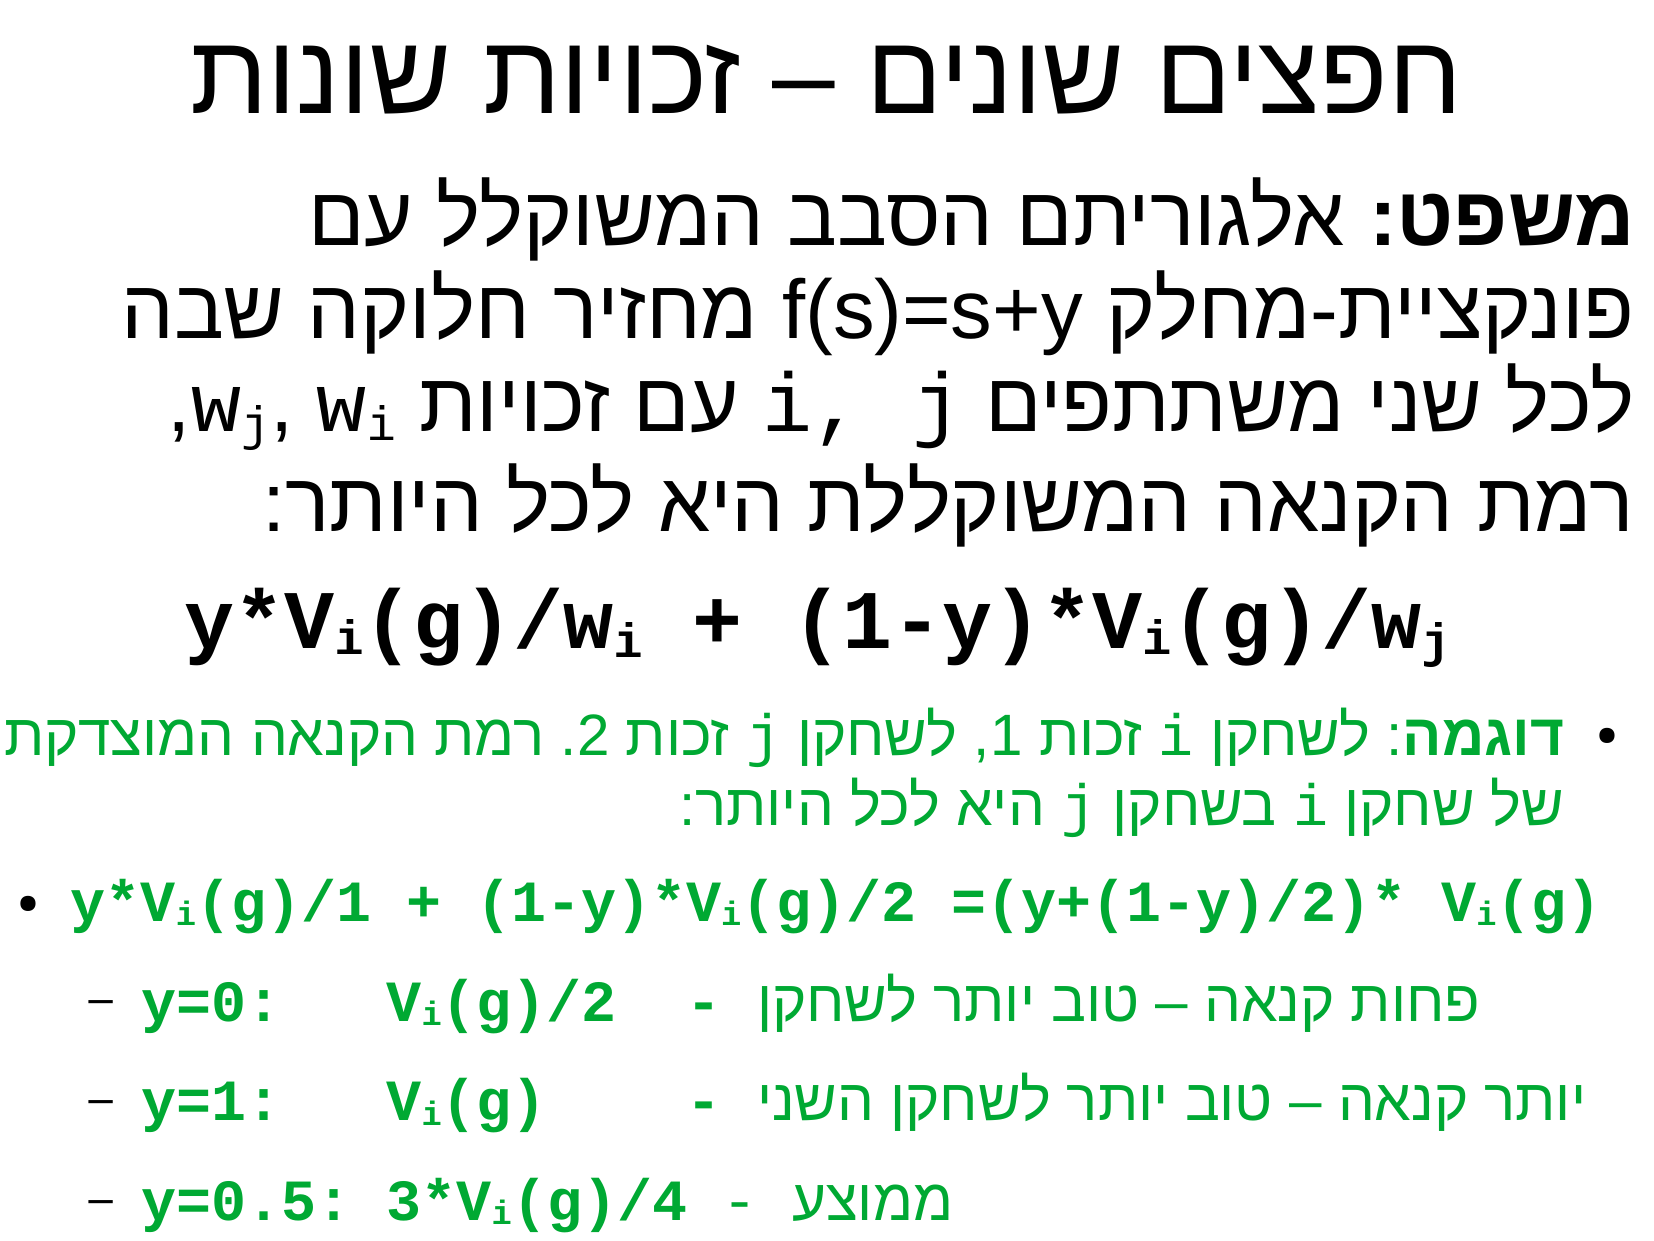

# חפצים שונים – זכויות שונות
משפט: אלגוריתם הסבב המשוקלל עם פונקציית-מחלק f(s)=s+y מחזיר חלוקה שבה לכל שני משתתפים i, j עם זכויות wj, wi, רמת הקנאה המשוקללת היא לכל היותר:
y*Vi(g)/wi + (1-y)*Vi(g)/wj
דוגמה: לשחקן i זכות 1, לשחקן j זכות 2. רמת הקנאה המוצדקת של שחקן i בשחקן j היא לכל היותר:
y*Vi(g)/1 + (1-y)*Vi(g)/2 =(y+(1-y)/2)* Vi(g)
y=0: Vi(g)/2 - פחות קנאה – טוב יותר לשחקן
y=1: Vi(g) - יותר קנאה – טוב יותר לשחקן השני
y=0.5: 3*Vi(g)/4 - ממוצע